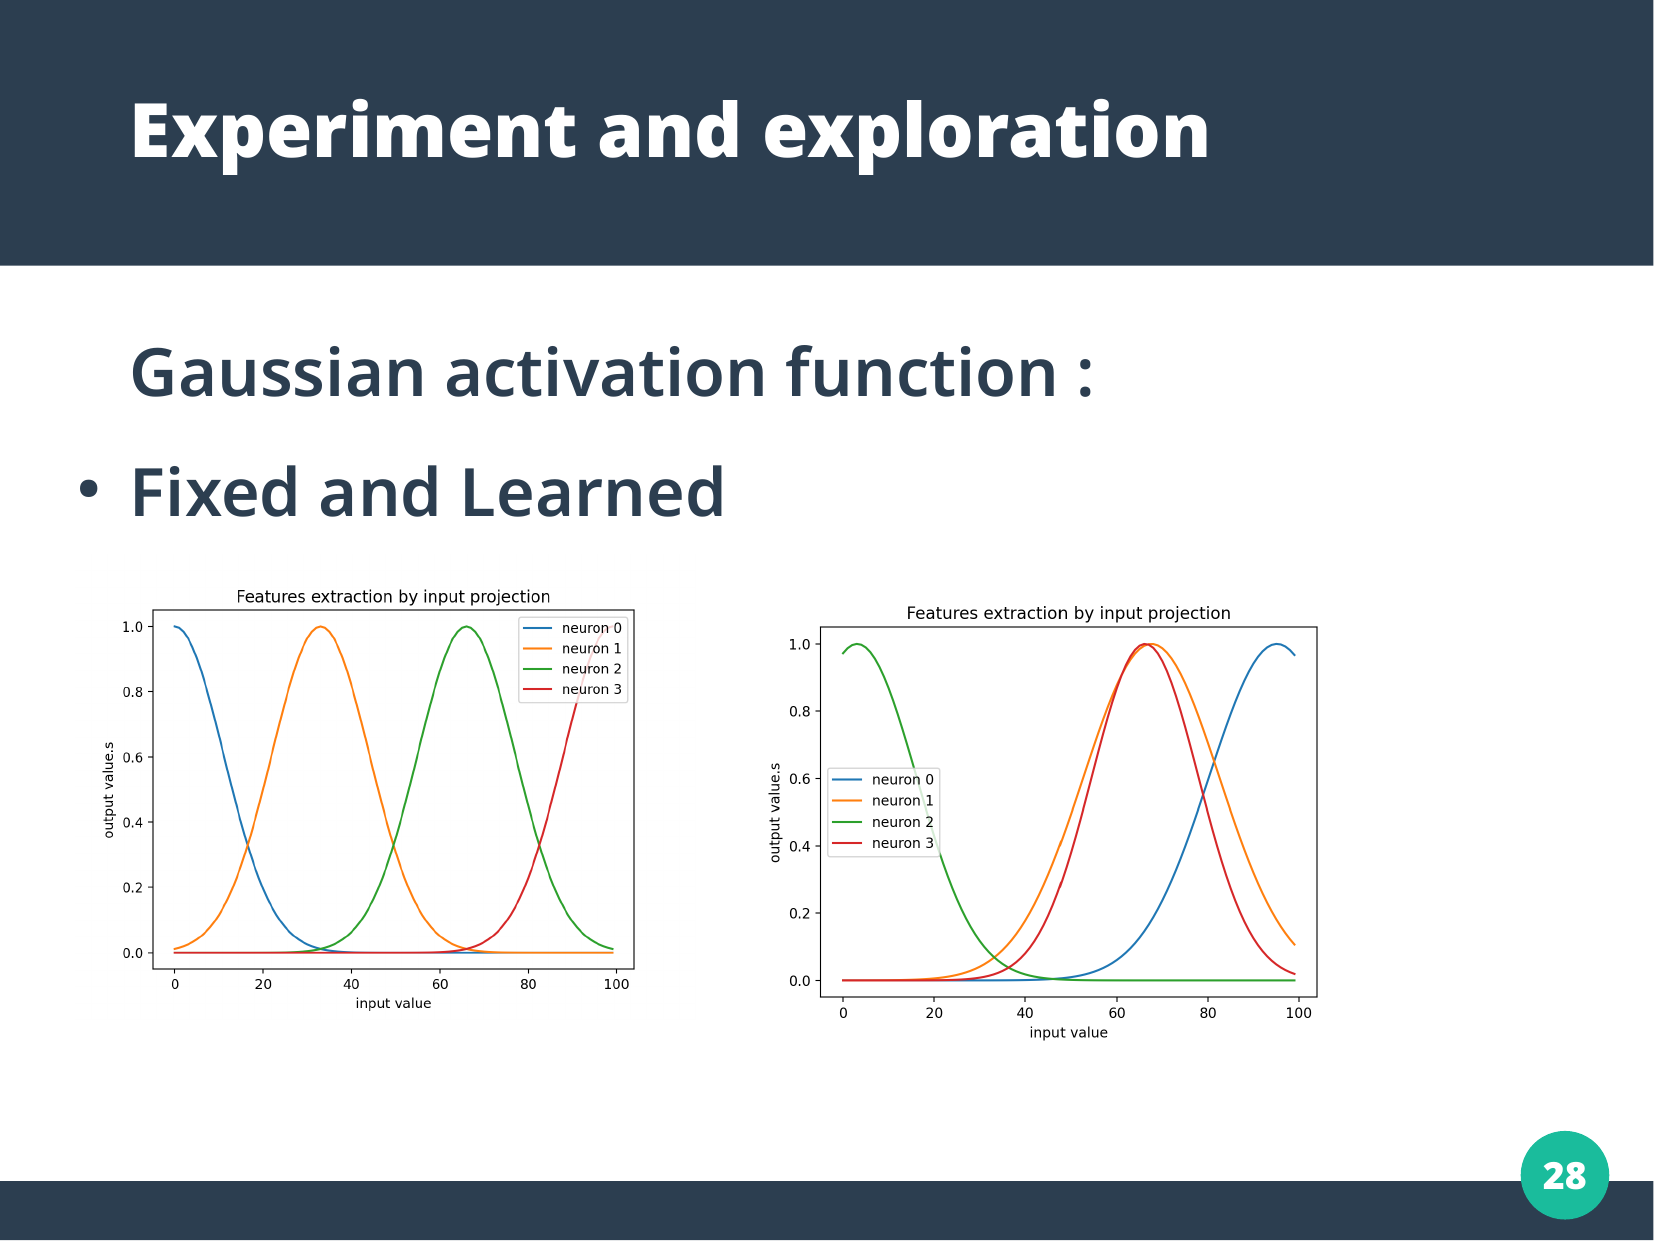

# Experiment and exploration
Gaussian activation function :
Fixed and Learned
28